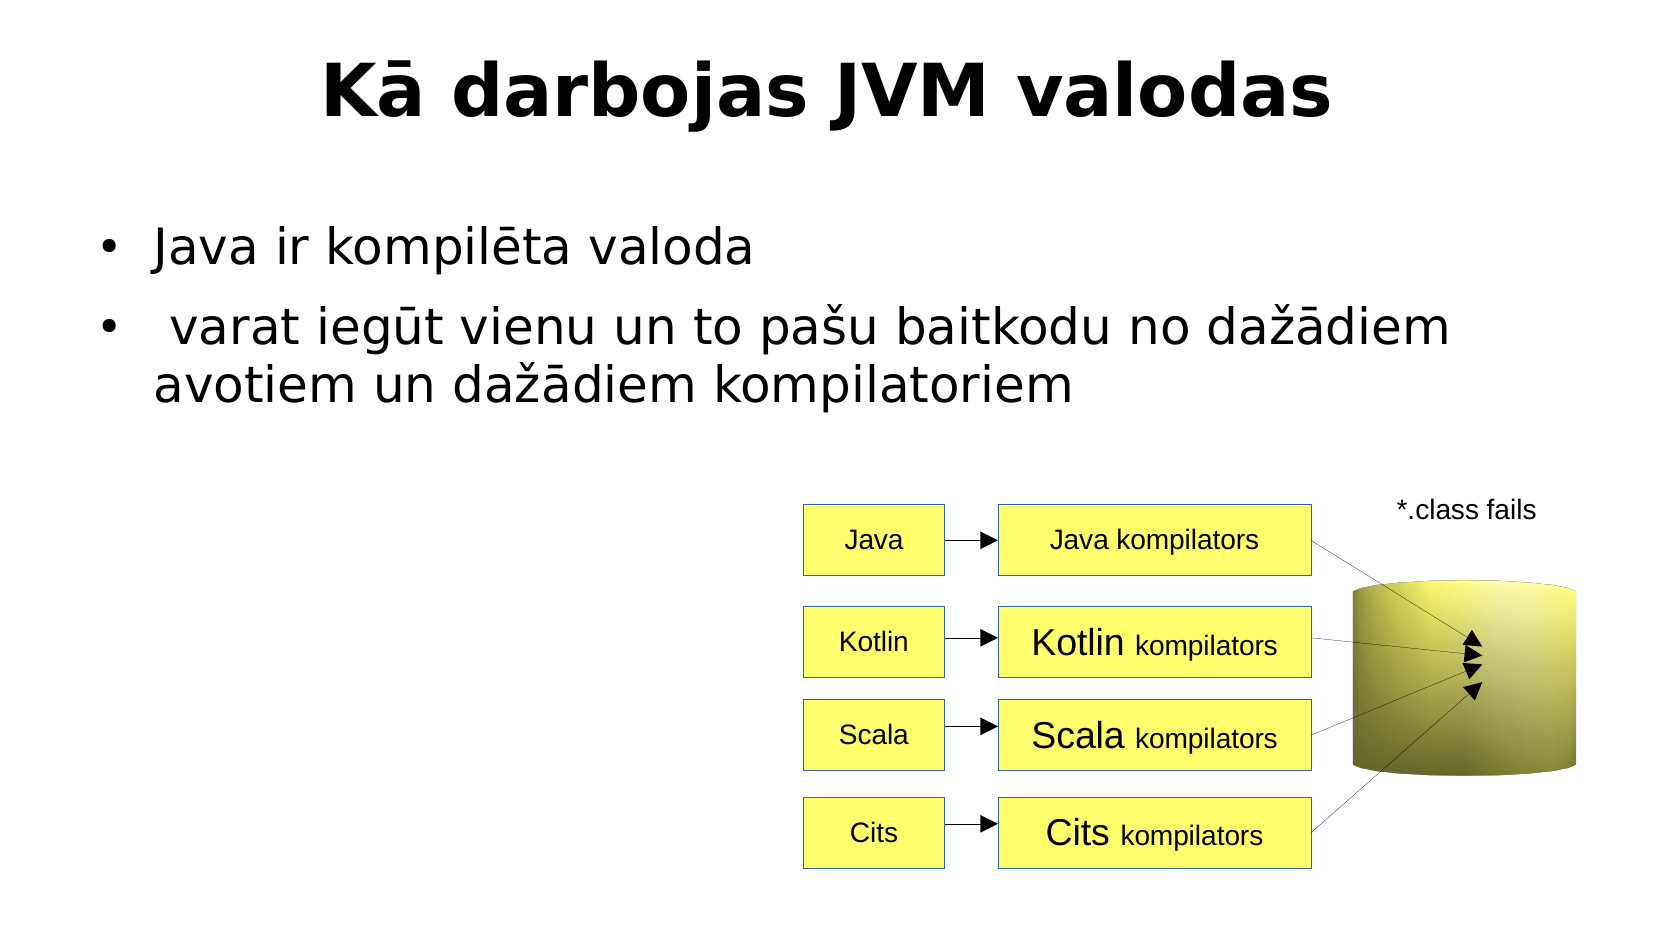

# Kā darbojas JVM valodas
Java ir kompilēta valoda
 varat iegūt vienu un to pašu baitkodu no dažādiem avotiem un dažādiem kompilatoriem
*.class fails
Java
Java kompilators
Kotlin
Kotlin kompilators
Scala
Scala kompilators
Cits
Cits kompilators